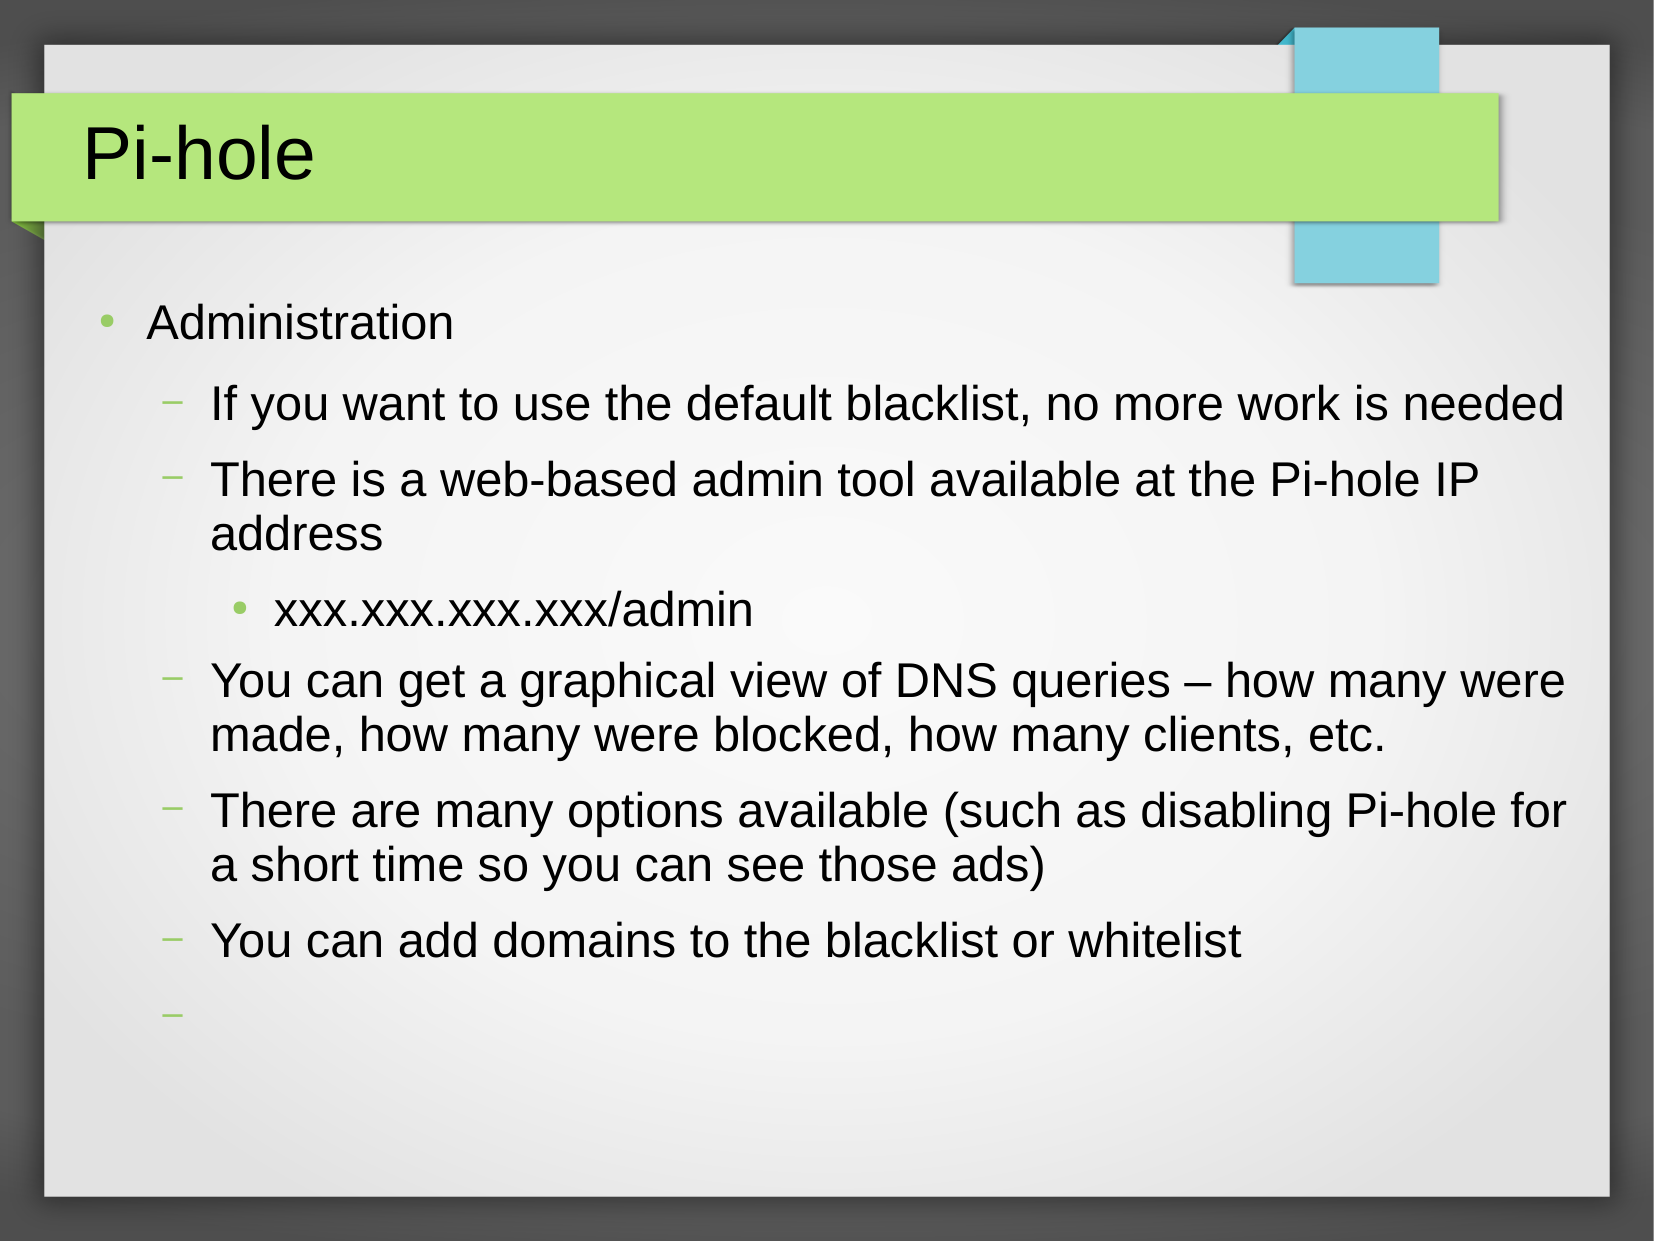

# Pi-hole
Administration
If you want to use the default blacklist, no more work is needed
There is a web-based admin tool available at the Pi-hole IP address
xxx.xxx.xxx.xxx/admin
You can get a graphical view of DNS queries – how many were made, how many were blocked, how many clients, etc.
There are many options available (such as disabling Pi-hole for a short time so you can see those ads)
You can add domains to the blacklist or whitelist